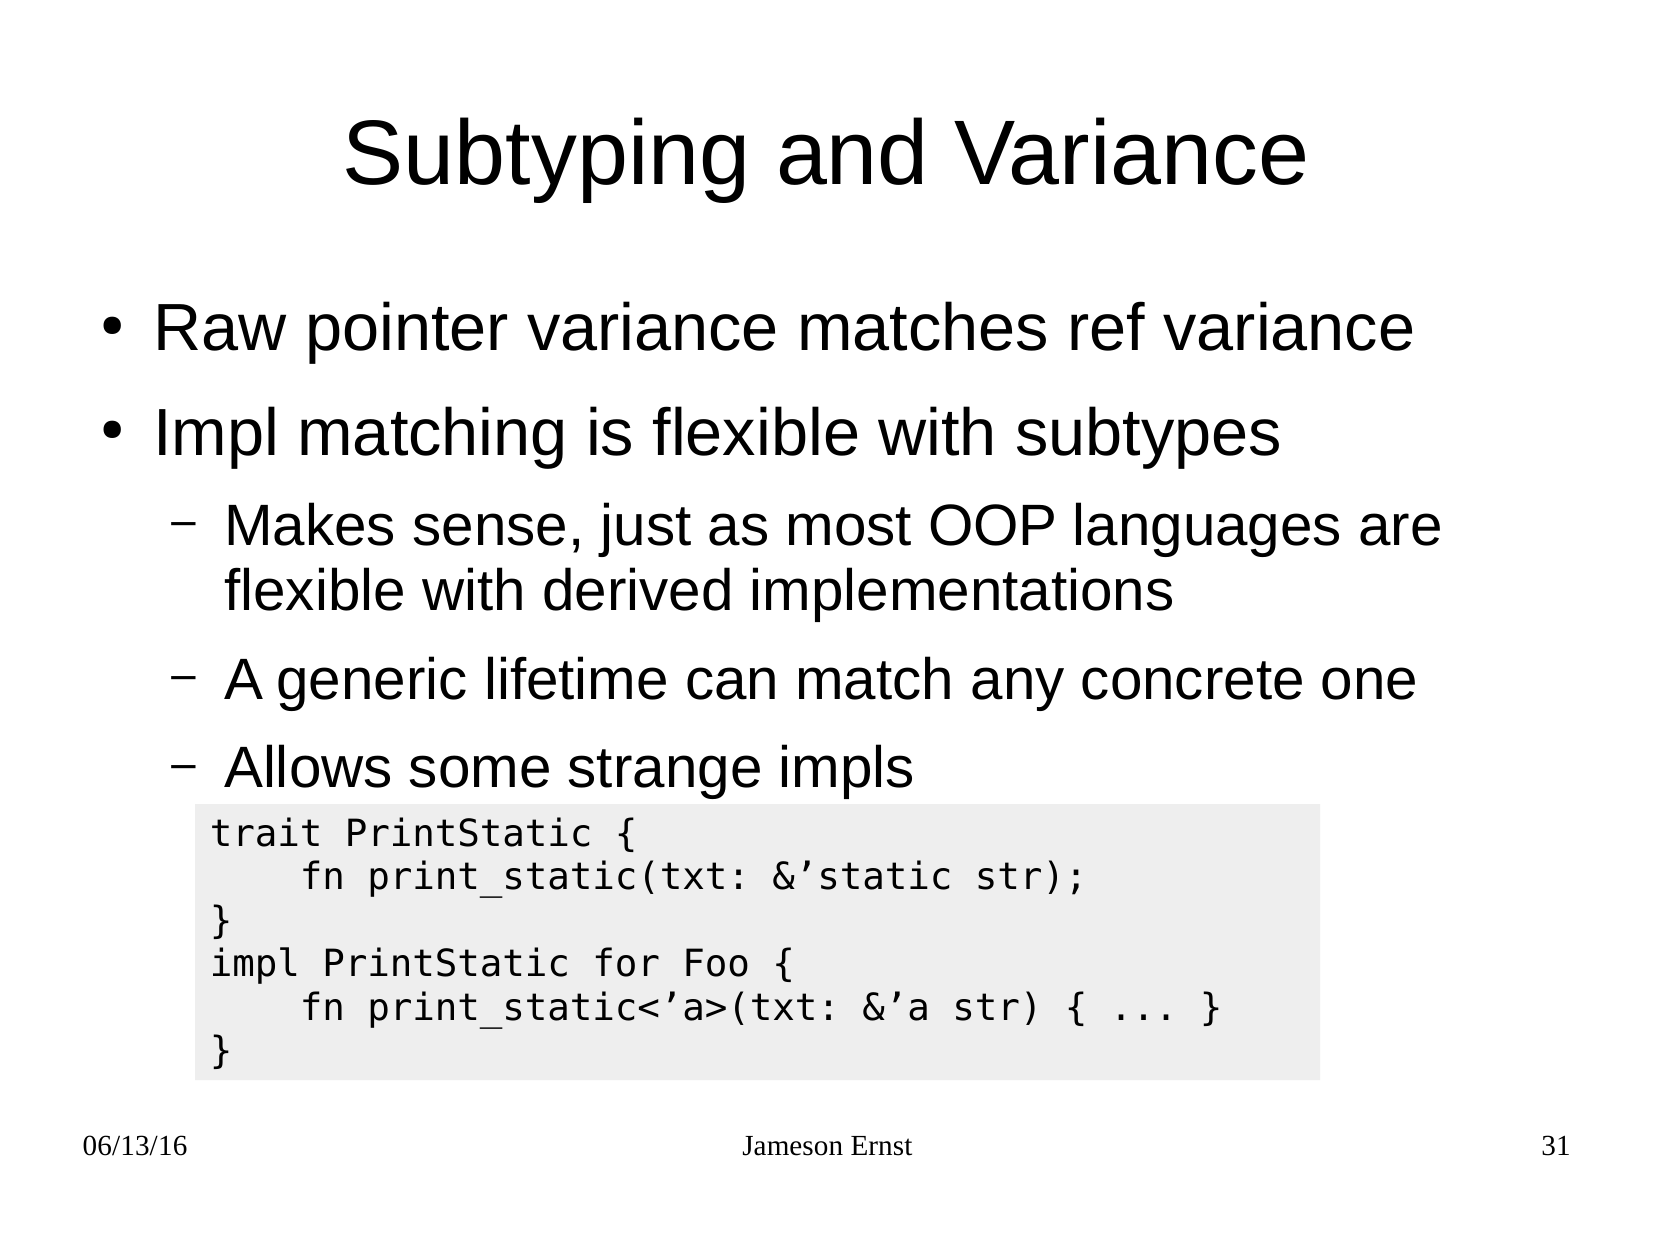

# Subtyping and Variance
Raw pointer variance matches ref variance
Impl matching is flexible with subtypes
Makes sense, just as most OOP languages are flexible with derived implementations
A generic lifetime can match any concrete one
Allows some strange impls
trait PrintStatic {
 fn print_static(txt: &’static str);
}
impl PrintStatic for Foo {
 fn print_static<’a>(txt: &’a str) { ... }
}
06/13/16
Jameson Ernst
31